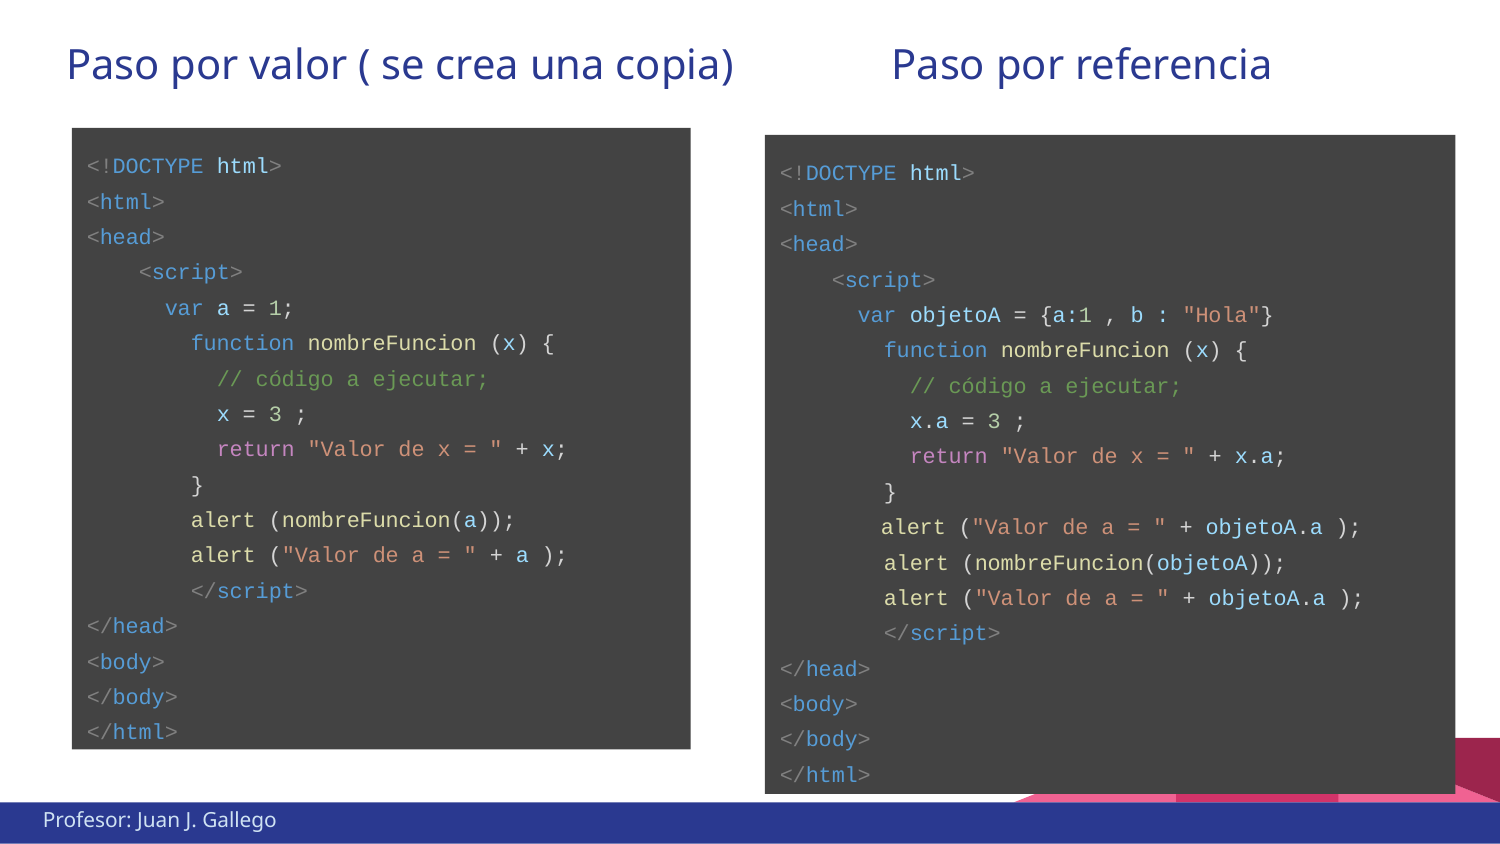

Paso por valor ( se crea una copia)		 Paso por referencia
#
<!DOCTYPE html>
<html>
<head>
 <script>
 var a = 1;
 function nombreFuncion (x) {
 // código a ejecutar;
 x = 3 ;
 return "Valor de x = " + x;
 }
 alert (nombreFuncion(a));
 alert ("Valor de a = " + a );
 </script>
</head>
<body>
</body>
</html>
<!DOCTYPE html>
<html>
<head>
 <script>
 var objetoA = {a:1 , b : "Hola"}
 function nombreFuncion (x) {
 // código a ejecutar;
 x.a = 3 ;
 return "Valor de x = " + x.a;
 }
	 alert ("Valor de a = " + objetoA.a );
 alert (nombreFuncion(objetoA));
 alert ("Valor de a = " + objetoA.a );
 </script>
</head>
<body>
</body>
</html>